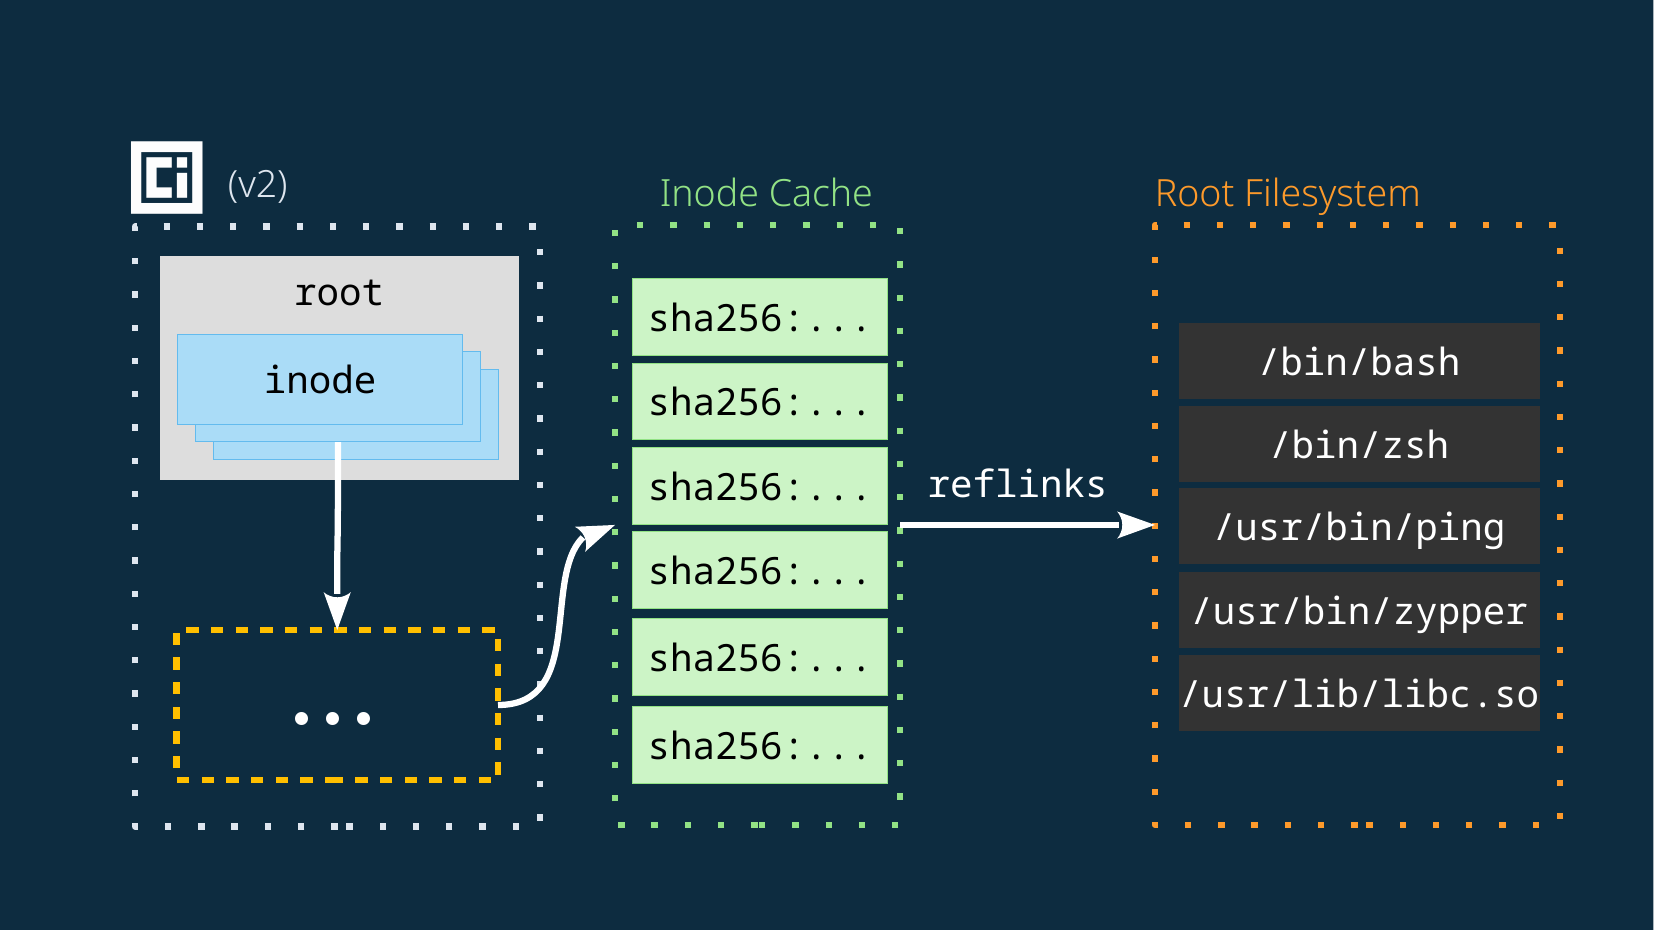

(v2)
Inode Cache
Root Filesystem
root
sha256:...
/bin/bash
inode
inode
sha256:...
inode
/bin/zsh
sha256:...
reflinks
/usr/bin/ping
sha256:...
/usr/bin/zypper
sha256:...
…
/usr/lib/libc.so
sha256:...